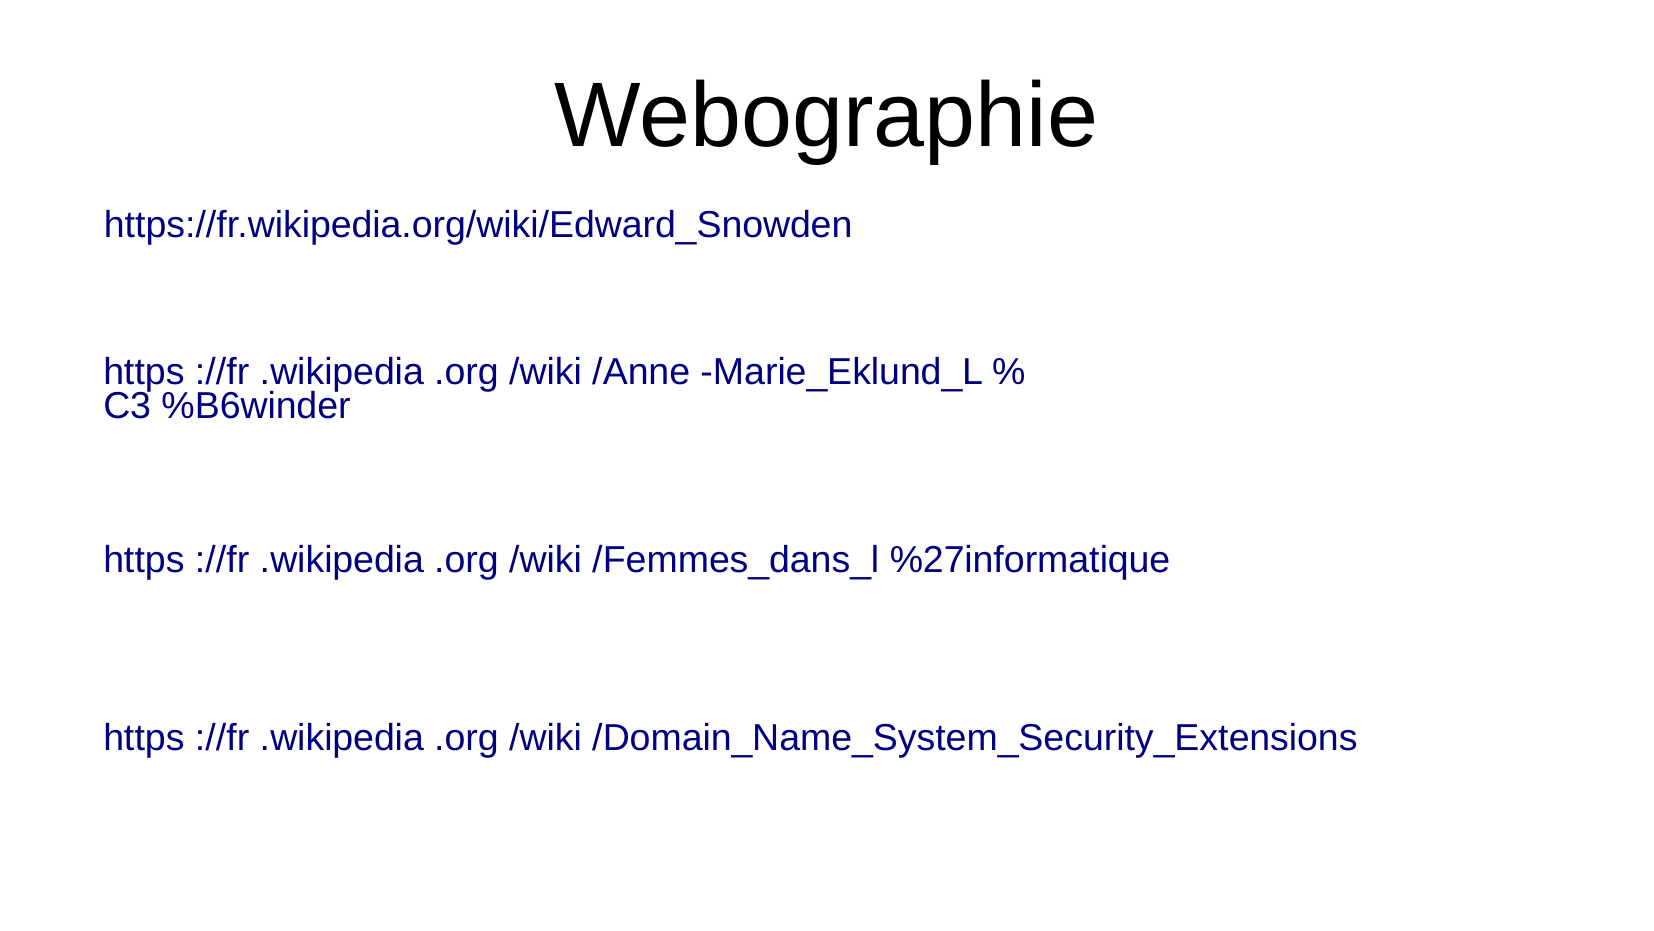

# Webographie
https://fr.wikipedia.org/wiki/Edward_Snowden
https ://fr .wikipedia .org /wiki /Anne -Marie_Eklund_L %C3 %B6winder
https ://fr .wikipedia .org /wiki /Femmes_dans_l %27informatique
https ://fr .wikipedia .org /wiki /Domain_Name_System_Security_Extensions